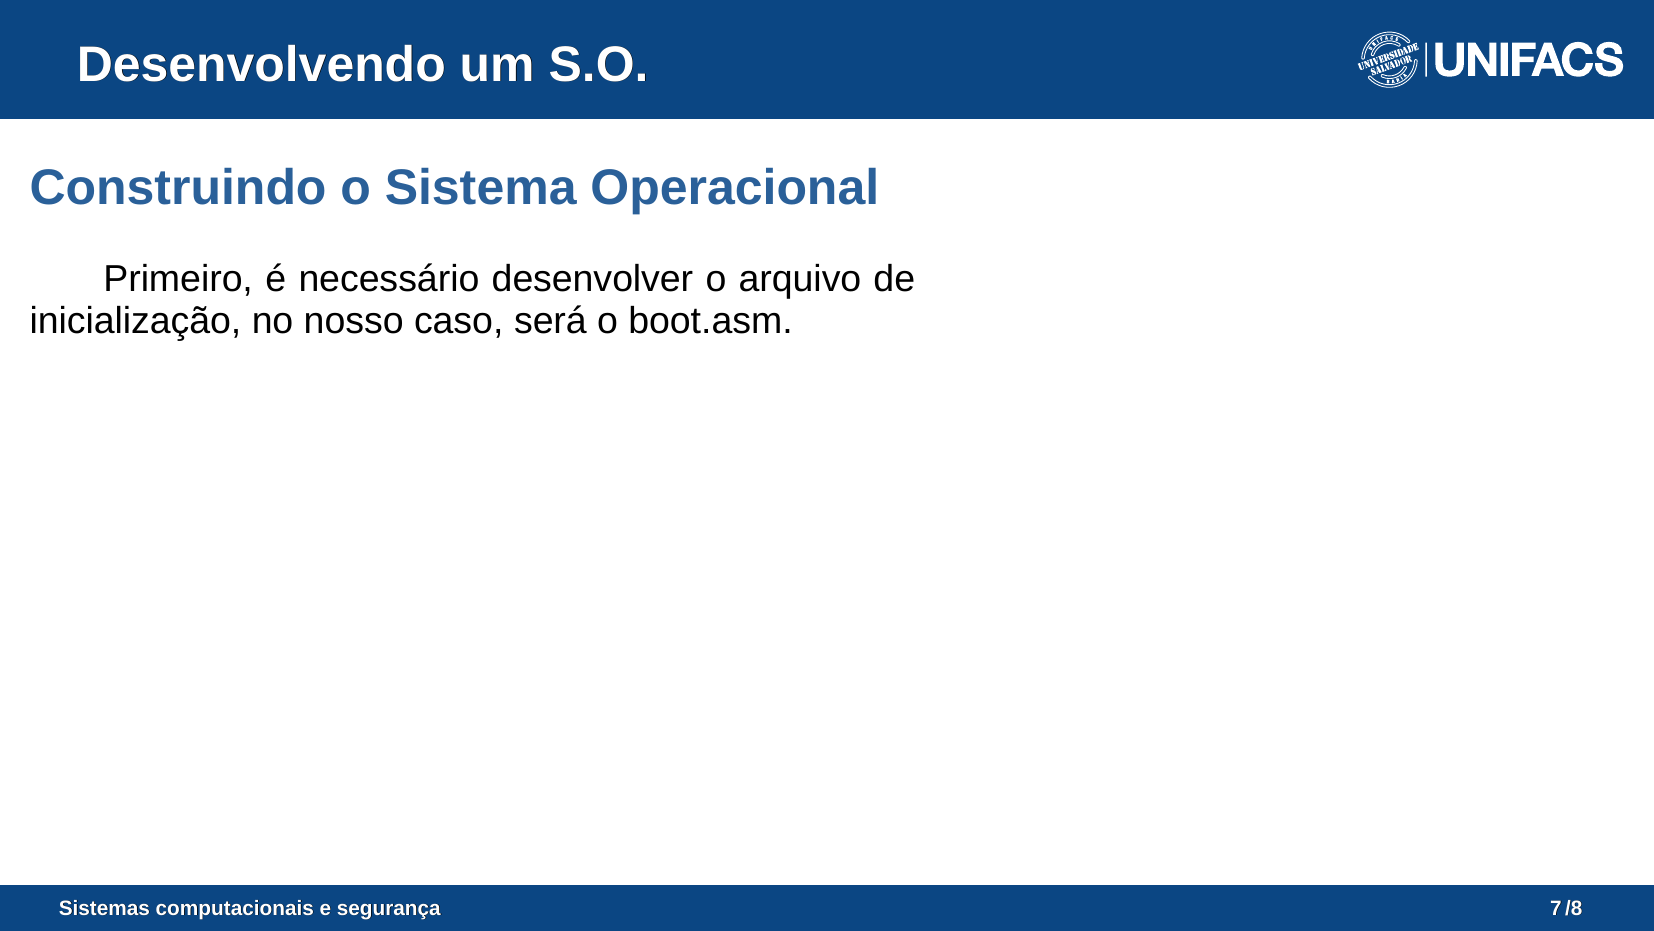

Desenvolvendo um S.O.
Construindo o Sistema Operacional
	Primeiro, é necessário desenvolver o arquivo de inicialização, no nosso caso, será o boot.asm.